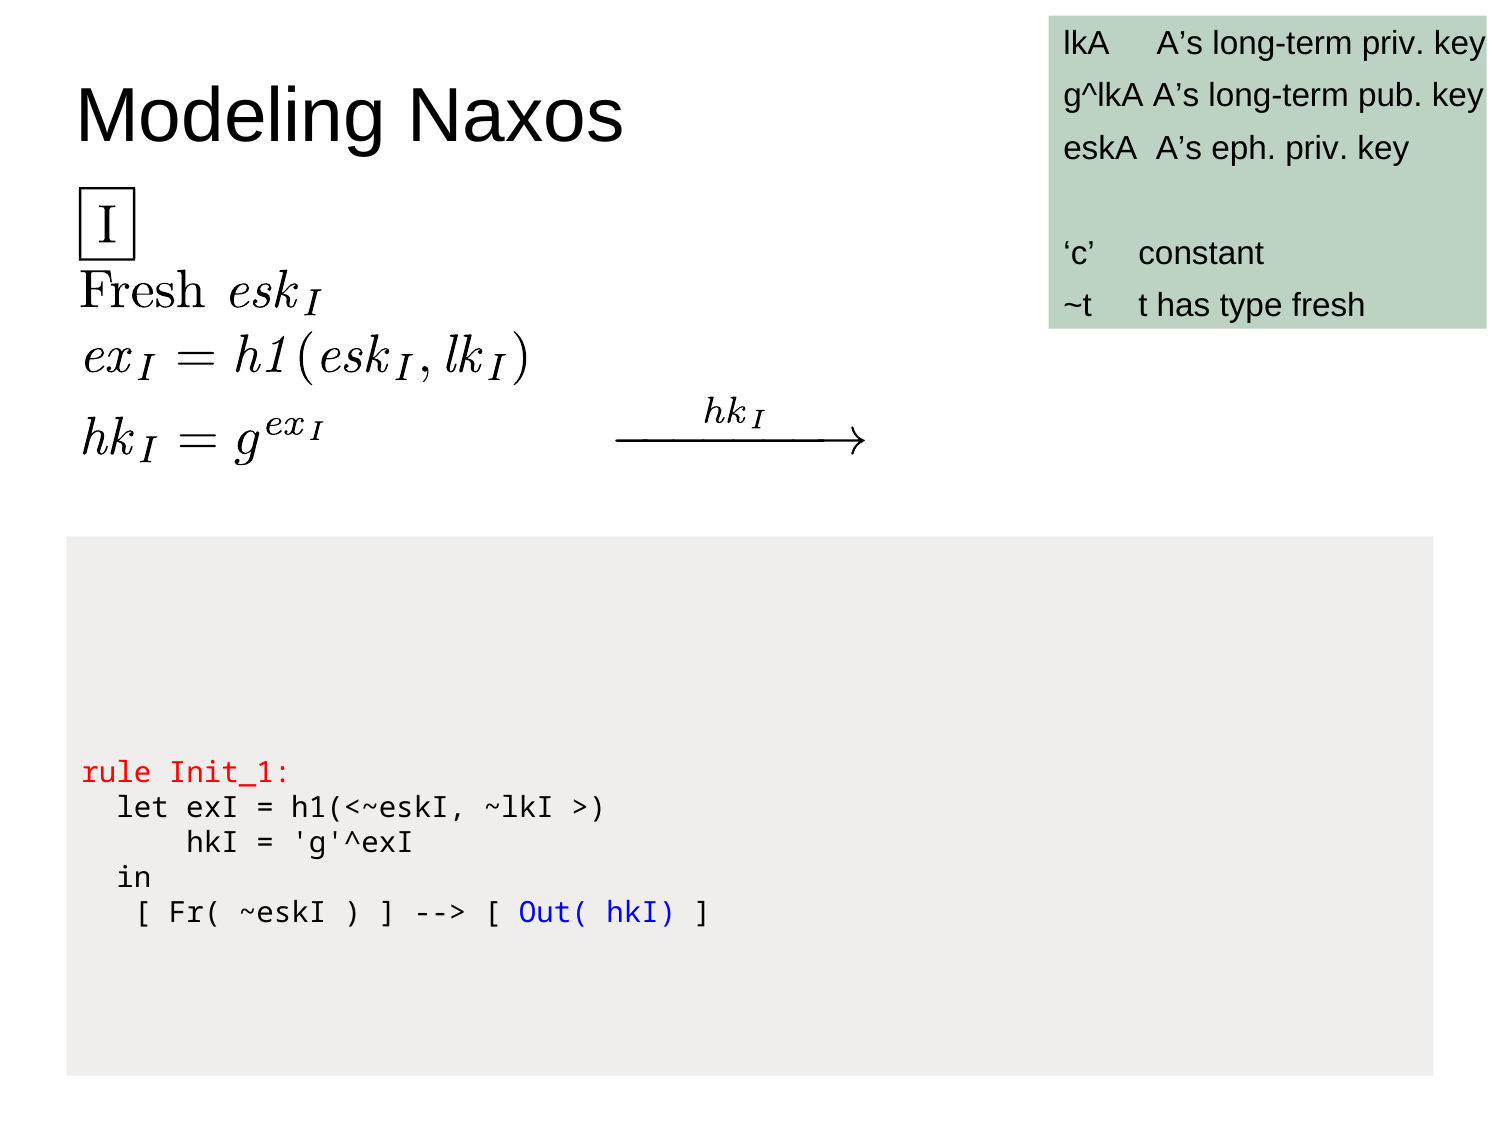

lkA	 A’s long-term priv. key
g^lkA A’s long-term pub. key
eskA A’s eph. priv. key
‘c’	constant
~t	t has type fresh
# Modeling Naxos
rule Init_1:
 let exI = h1(<~eskI, ~lkI >)
 hkI = 'g'^exI
 in
 [ Fr( ~eskI ) ] --> [ Out( hkI) ]
24